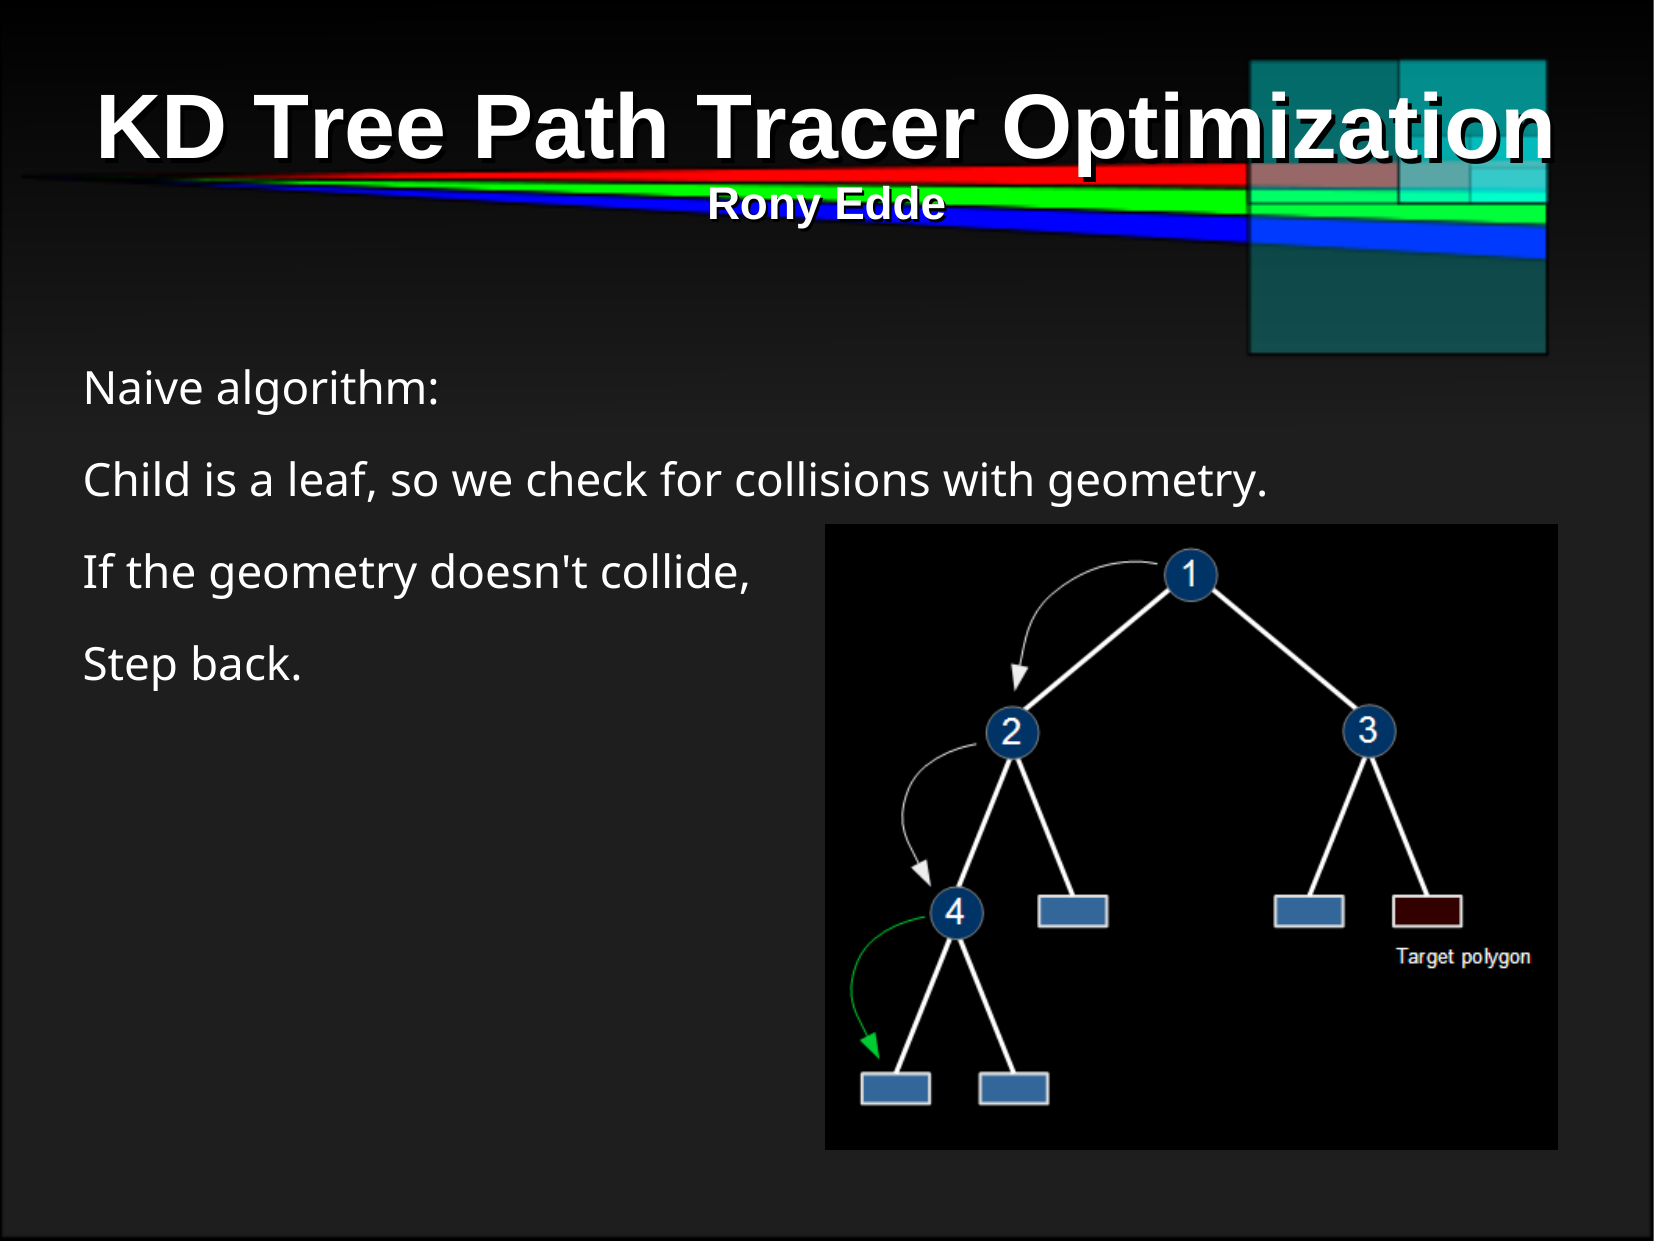

KD Tree Path Tracer Optimization
Rony Edde
# Naive algorithm:
Child is a leaf, so we check for collisions with geometry.
If the geometry doesn't collide,
Step back.